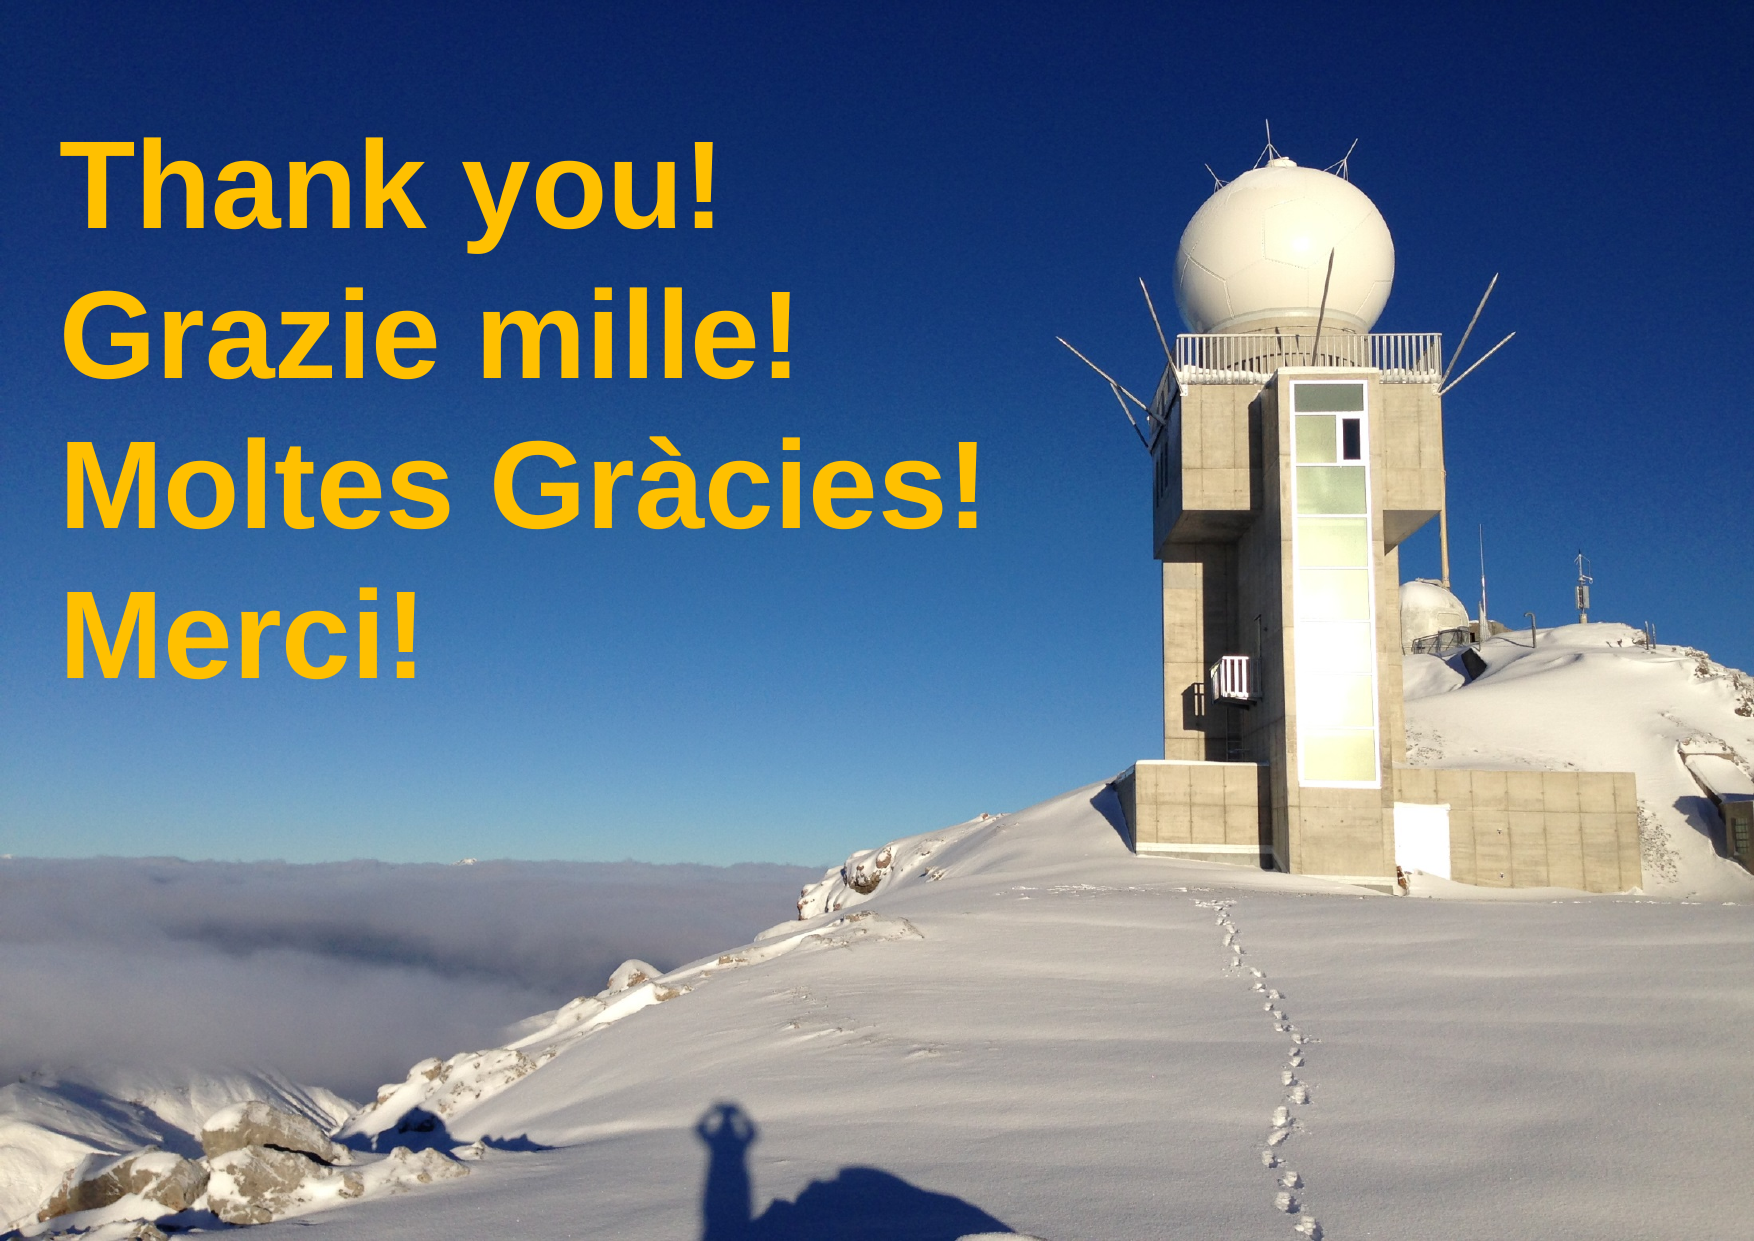

Thank you!
Grazie mille!
Moltes Gràcies!
Merci!